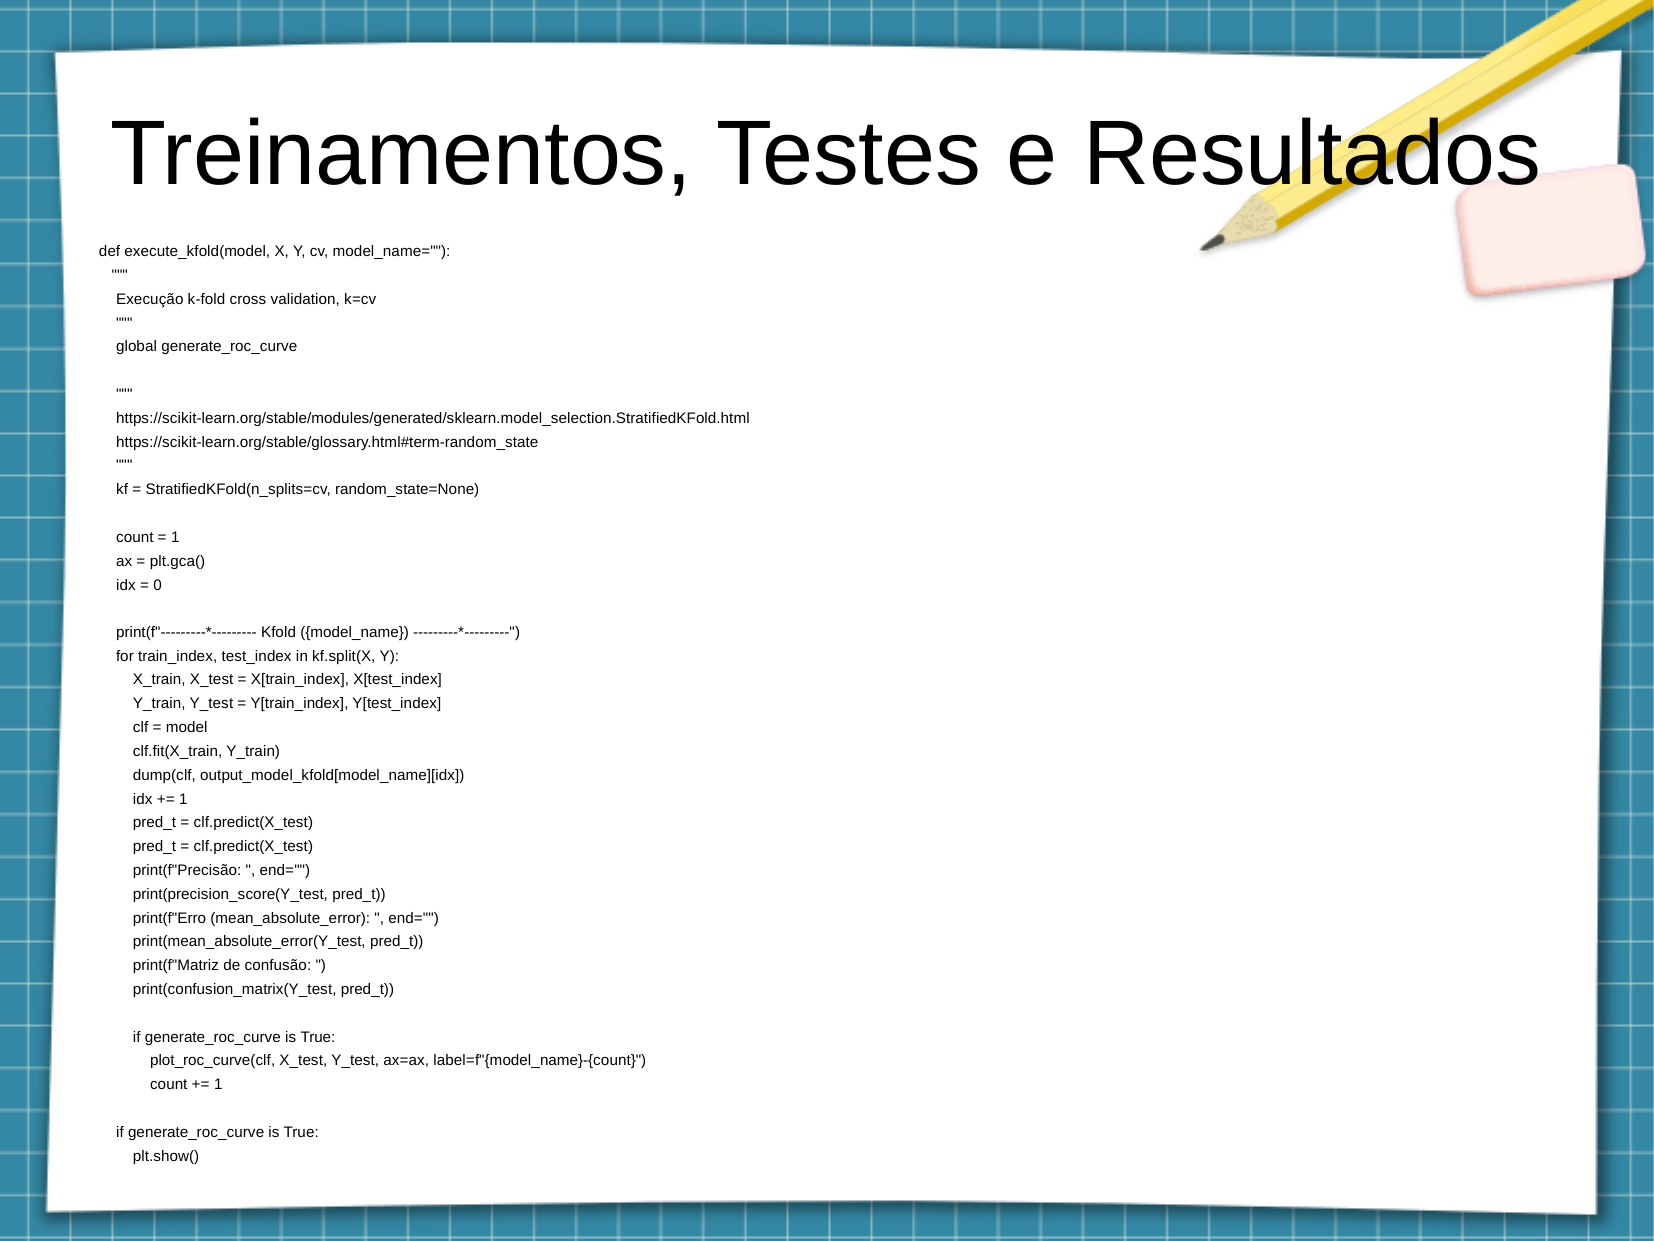

# Treinamentos, Testes e Resultados
def execute_kfold(model, X, Y, cv, model_name=""):
 """
 Execução k-fold cross validation, k=cv
 """
 global generate_roc_curve
 """
 https://scikit-learn.org/stable/modules/generated/sklearn.model_selection.StratifiedKFold.html
 https://scikit-learn.org/stable/glossary.html#term-random_state
 """
 kf = StratifiedKFold(n_splits=cv, random_state=None)
 count = 1
 ax = plt.gca()
 idx = 0
 print(f"---------*--------- Kfold ({model_name}) ---------*---------")
 for train_index, test_index in kf.split(X, Y):
 X_train, X_test = X[train_index], X[test_index]
 Y_train, Y_test = Y[train_index], Y[test_index]
 clf = model
 clf.fit(X_train, Y_train)
 dump(clf, output_model_kfold[model_name][idx])
 idx += 1
 pred_t = clf.predict(X_test)
 pred_t = clf.predict(X_test)
 print(f"Precisão: ", end="")
 print(precision_score(Y_test, pred_t))
 print(f"Erro (mean_absolute_error): ", end="")
 print(mean_absolute_error(Y_test, pred_t))
 print(f"Matriz de confusão: ")
 print(confusion_matrix(Y_test, pred_t))
 if generate_roc_curve is True:
 plot_roc_curve(clf, X_test, Y_test, ax=ax, label=f"{model_name}-{count}")
 count += 1
 if generate_roc_curve is True:
 plt.show()